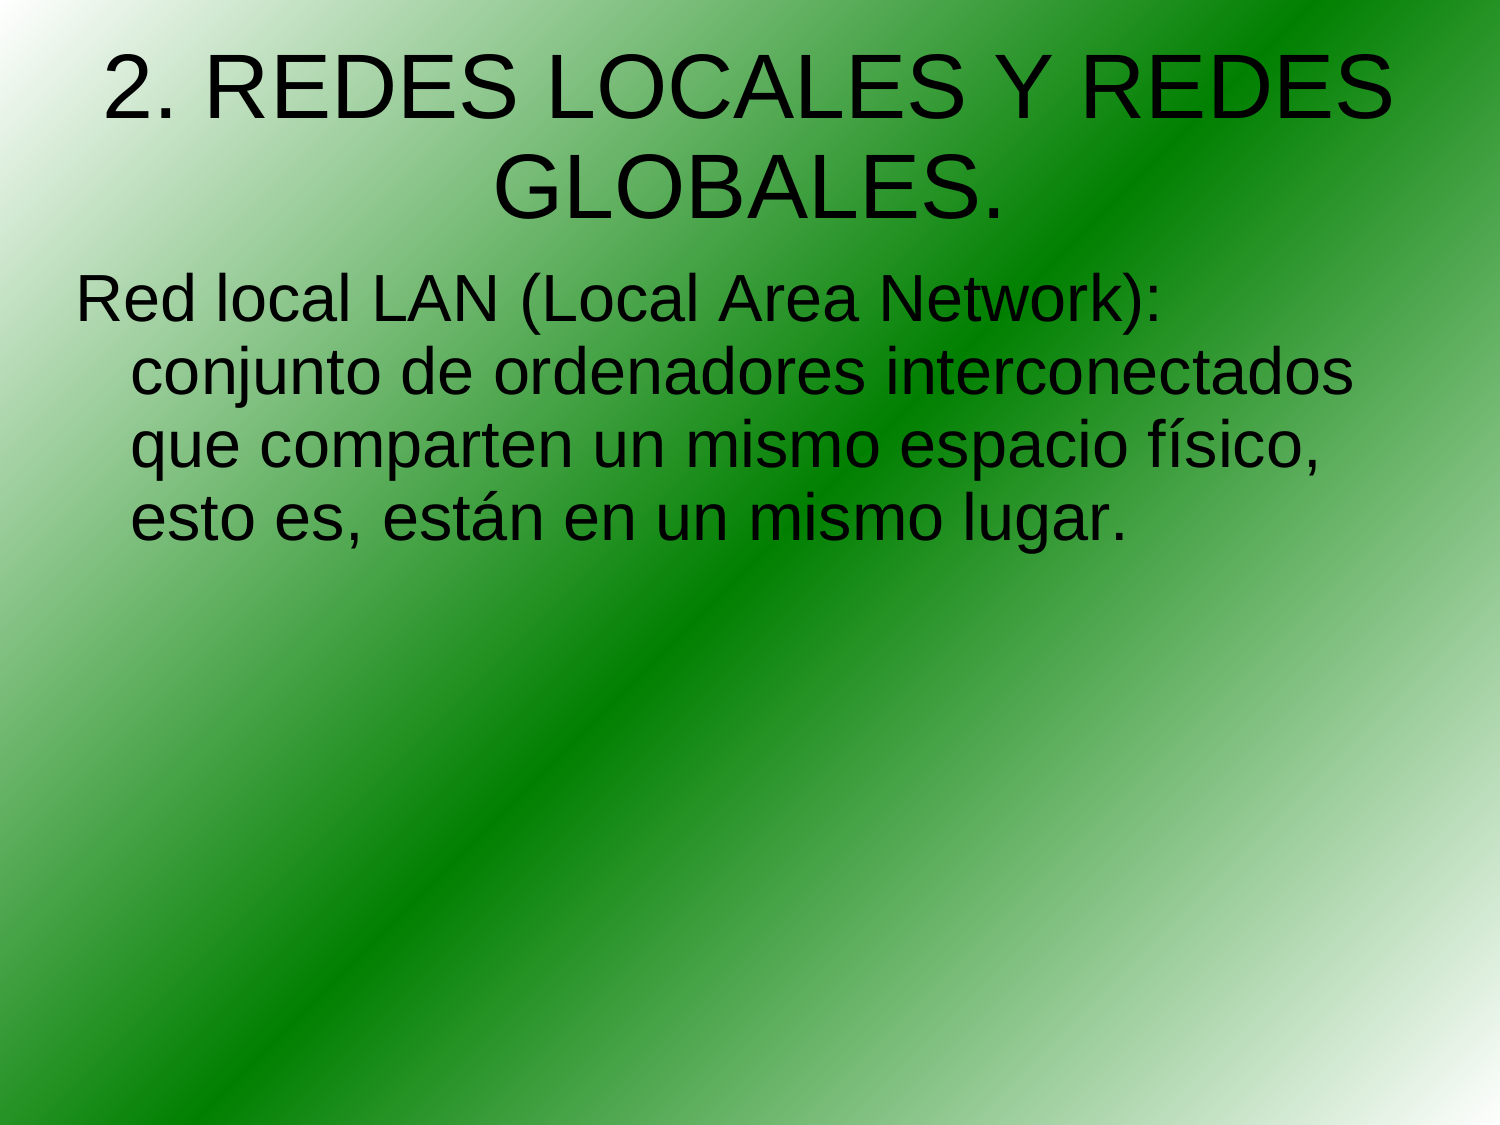

# 2. REDES LOCALES Y REDES GLOBALES.
Red local LAN (Local Area Network): conjunto de ordenadores interconectados que comparten un mismo espacio físico, esto es, están en un mismo lugar.